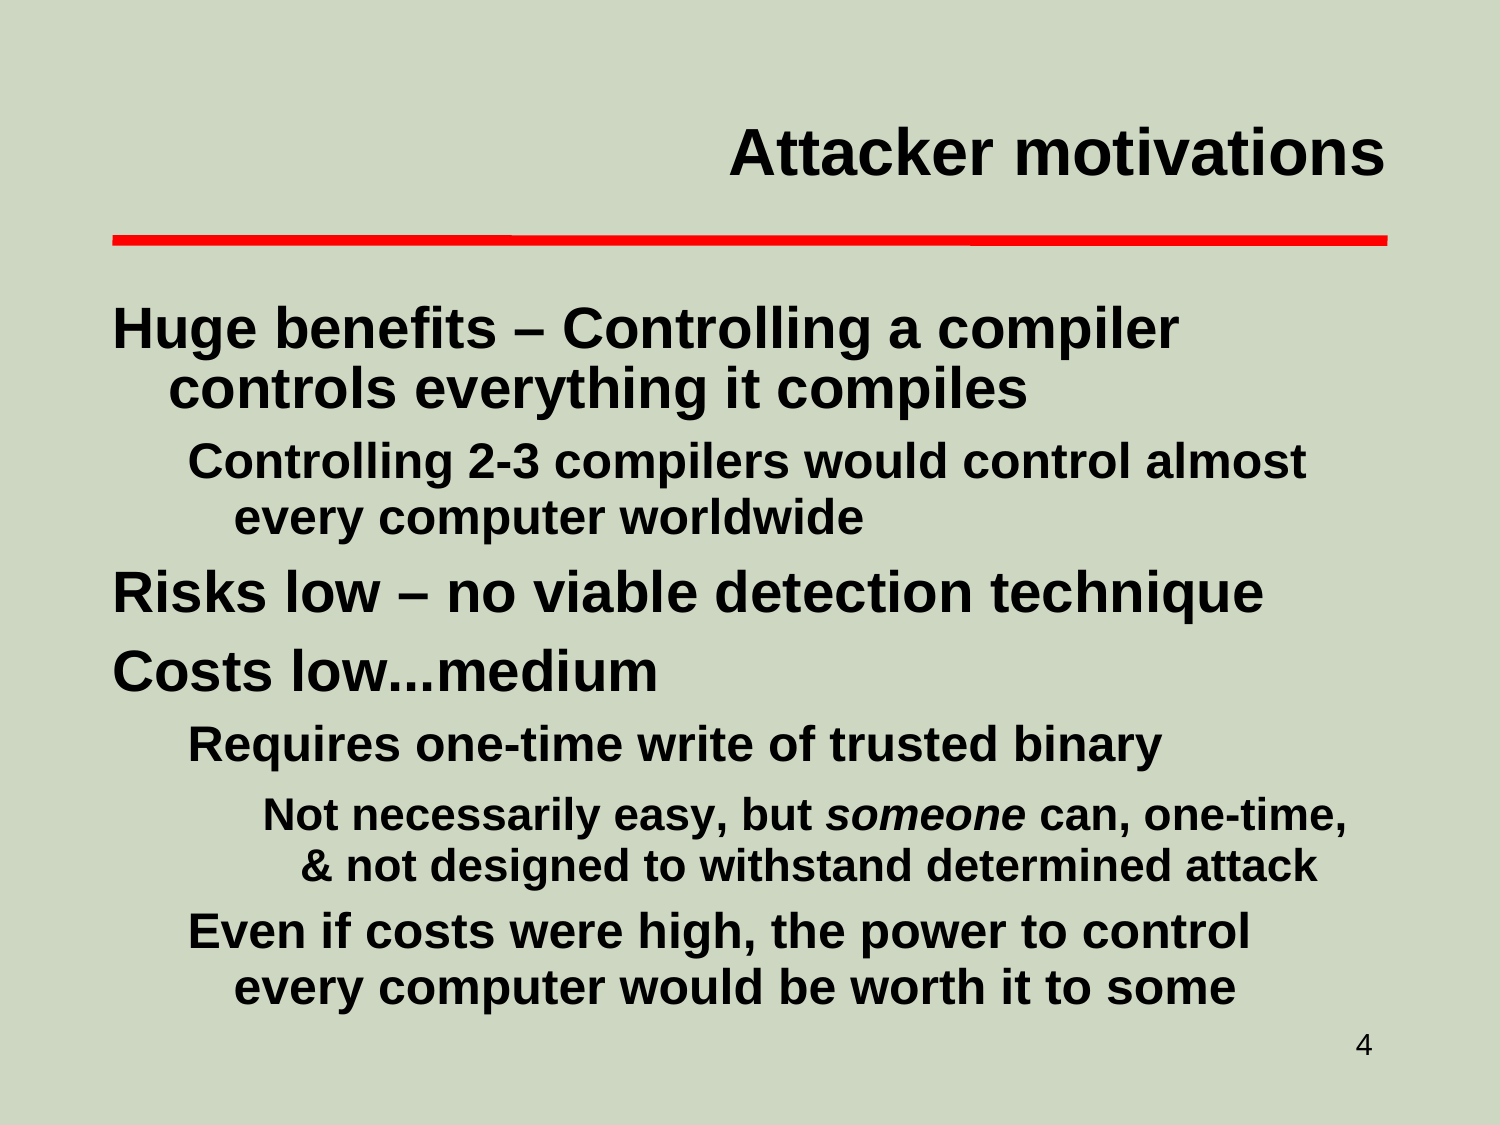

# Attacker motivations
Huge benefits – Controlling a compiler controls everything it compiles
Controlling 2-3 compilers would control almost every computer worldwide
Risks low – no viable detection technique
Costs low...medium
Requires one-time write of trusted binary
Not necessarily easy, but someone can, one-time, & not designed to withstand determined attack
Even if costs were high, the power to control every computer would be worth it to some